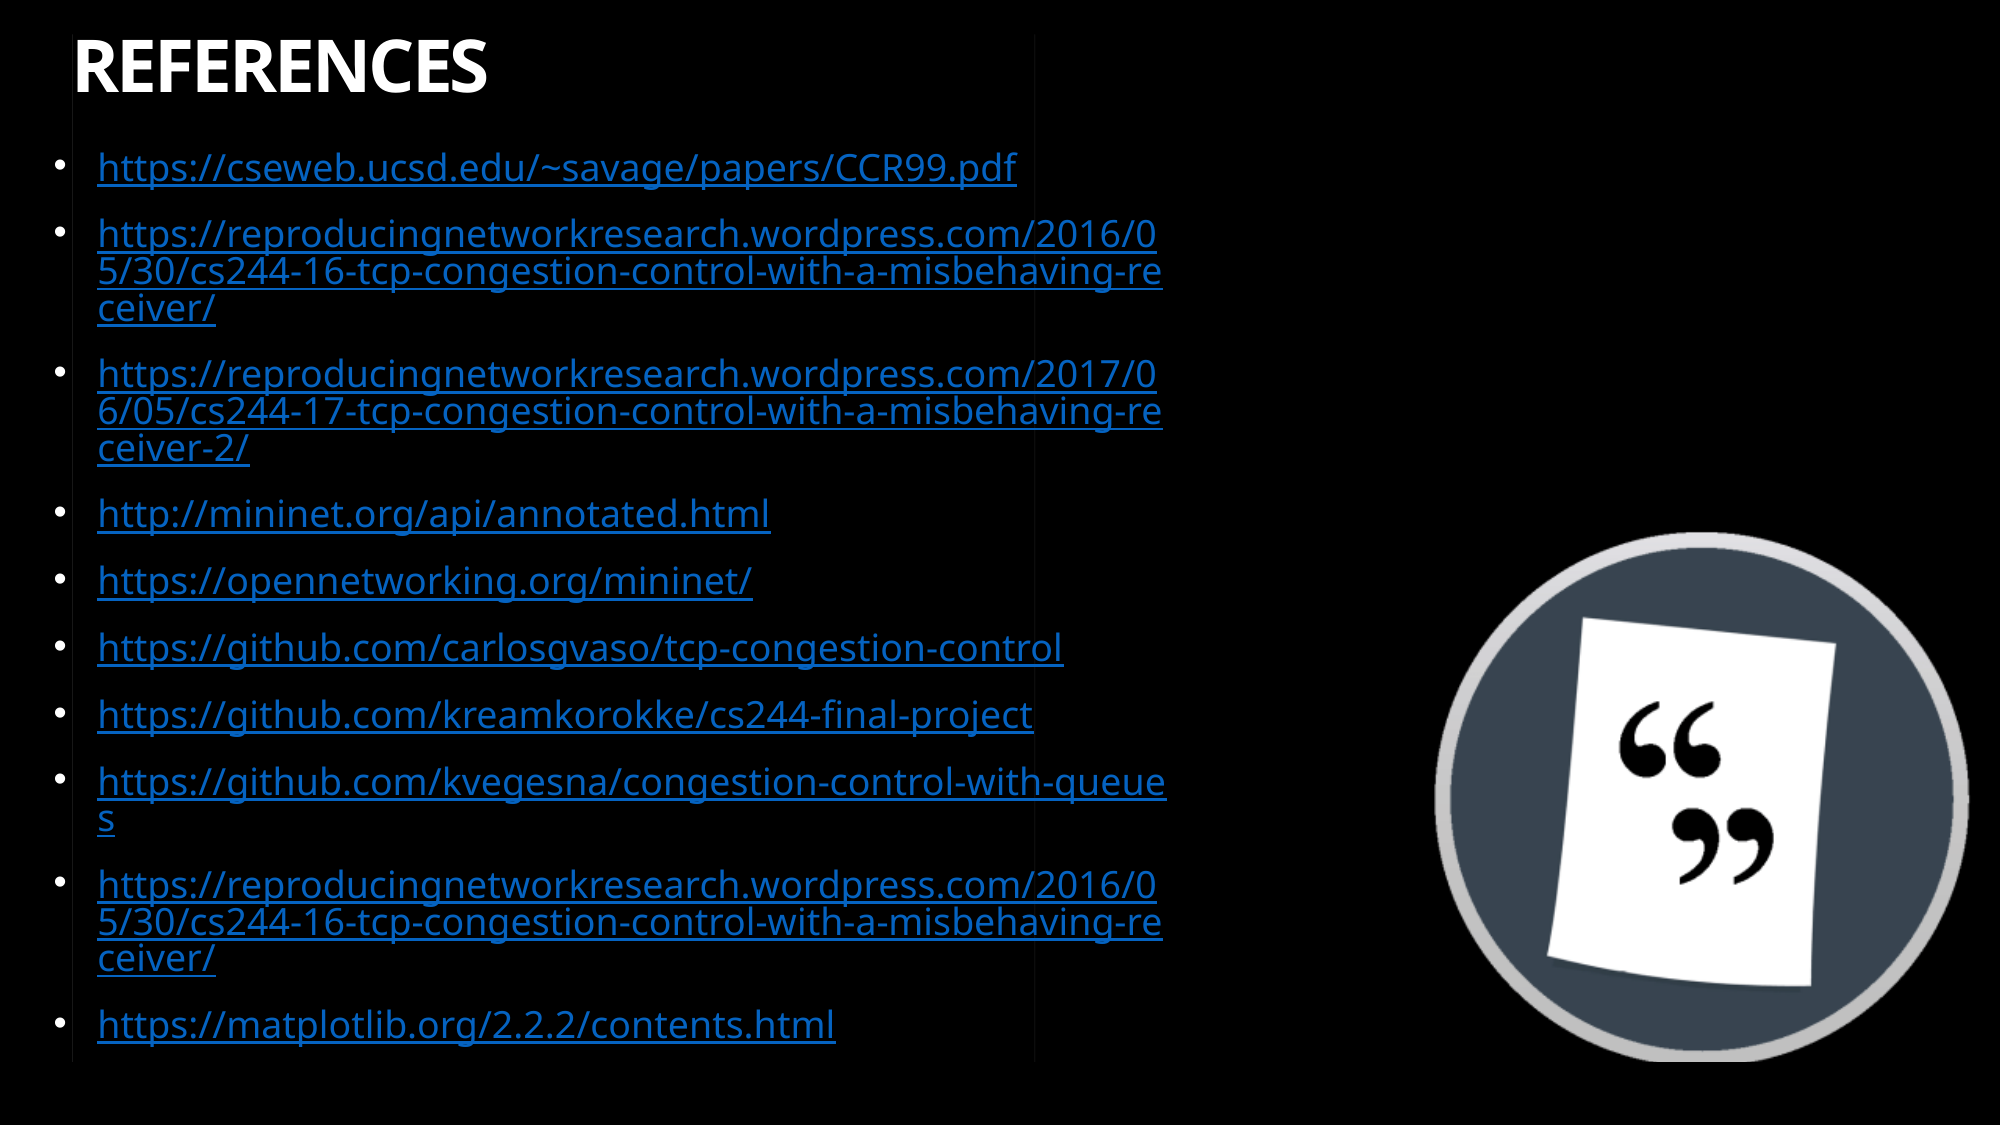

References
# https://cseweb.ucsd.edu/~savage/papers/CCR99.pdf
https://reproducingnetworkresearch.wordpress.com/2016/05/30/cs244-16-tcp-congestion-control-with-a-misbehaving-receiver/
https://reproducingnetworkresearch.wordpress.com/2017/06/05/cs244-17-tcp-congestion-control-with-a-misbehaving-receiver-2/
http://mininet.org/api/annotated.html
https://opennetworking.org/mininet/
https://github.com/carlosgvaso/tcp-congestion-control
https://github.com/kreamkorokke/cs244-final-project
https://github.com/kvegesna/congestion-control-with-queues
https://reproducingnetworkresearch.wordpress.com/2016/05/30/cs244-16-tcp-congestion-control-with-a-misbehaving-receiver/
https://matplotlib.org/2.2.2/contents.html
https://scapy.readthedocs.io/en/latest/
https://releases.ubuntu.com/14.04/
https://docs.python.org/2.7/
page